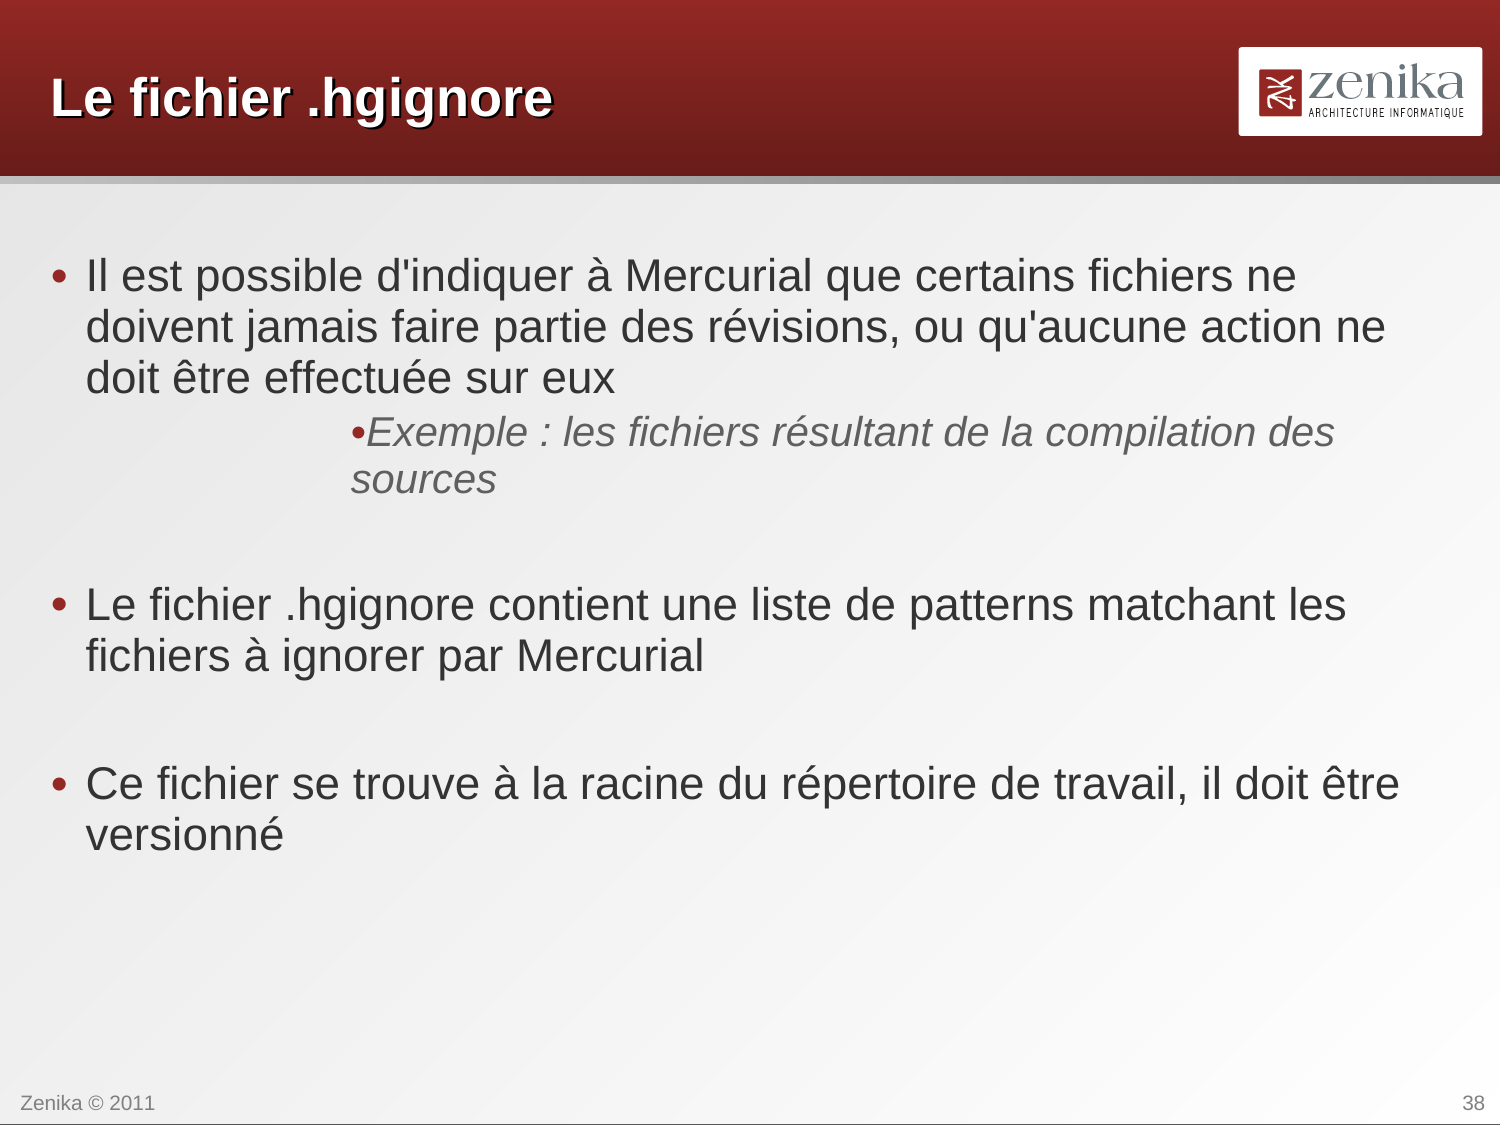

# Le fichier .hgignore
Il est possible d'indiquer à Mercurial que certains fichiers ne doivent jamais faire partie des révisions, ou qu'aucune action ne doit être effectuée sur eux
Exemple : les fichiers résultant de la compilation des sources
Le fichier .hgignore contient une liste de patterns matchant les fichiers à ignorer par Mercurial
Ce fichier se trouve à la racine du répertoire de travail, il doit être versionné